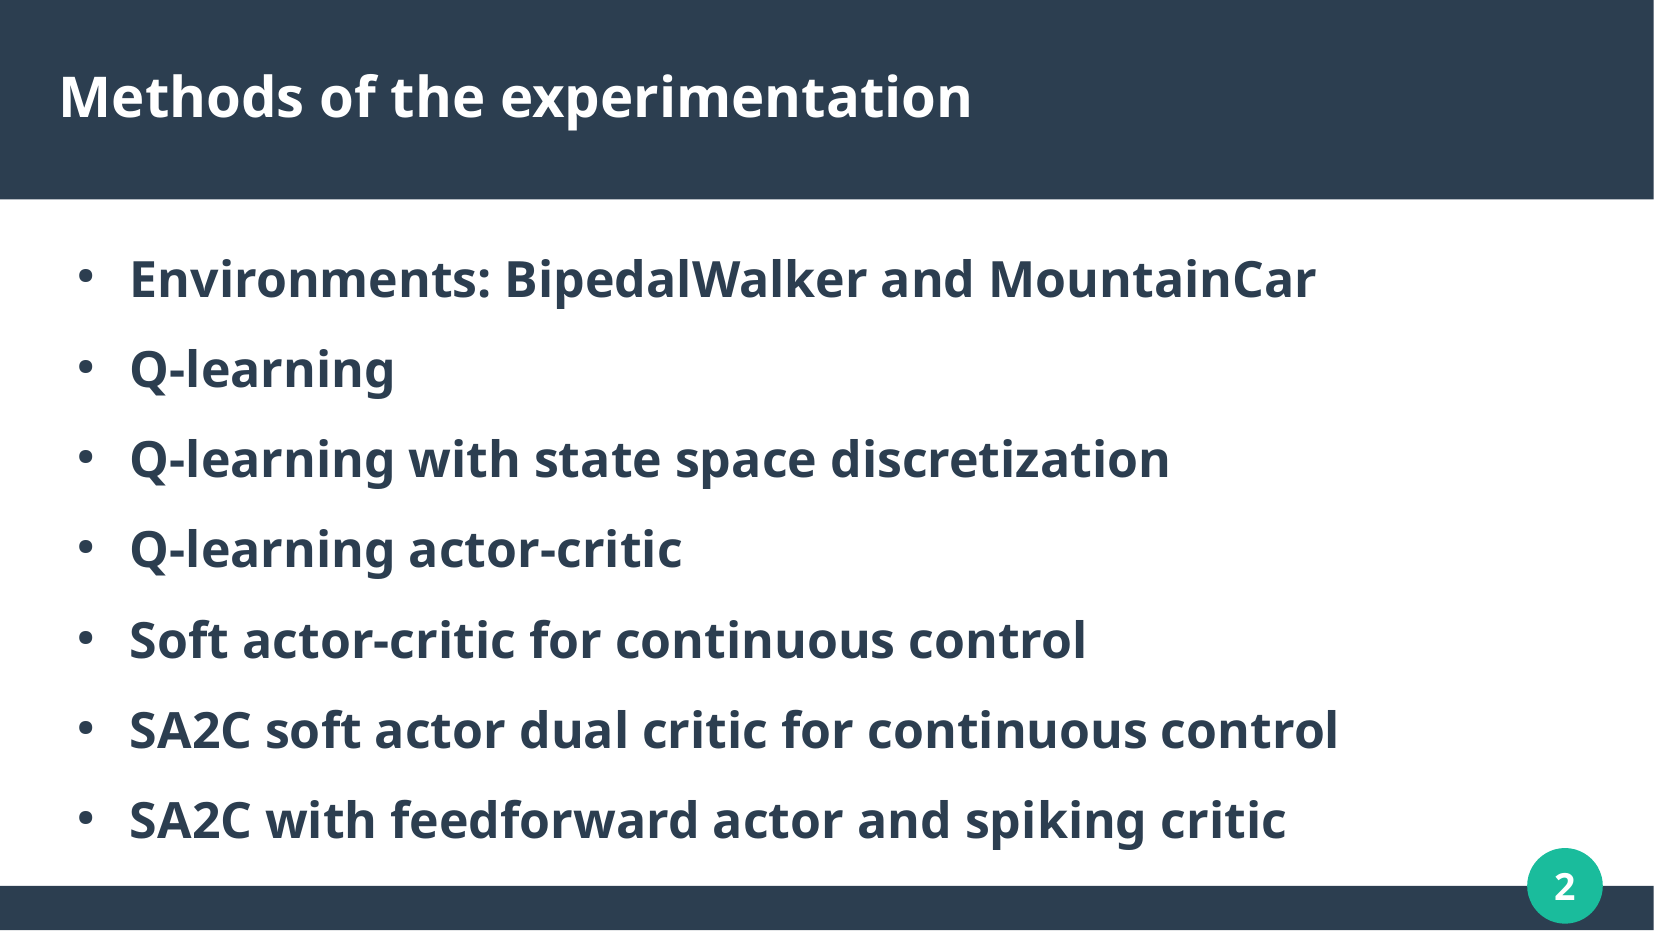

# Methods of the experimentation
Environments: BipedalWalker and MountainCar
Q-learning
Q-learning with state space discretization
Q-learning actor-critic
Soft actor-critic for continuous control
SA2C soft actor dual critic for continuous control
SA2C with feedforward actor and spiking critic